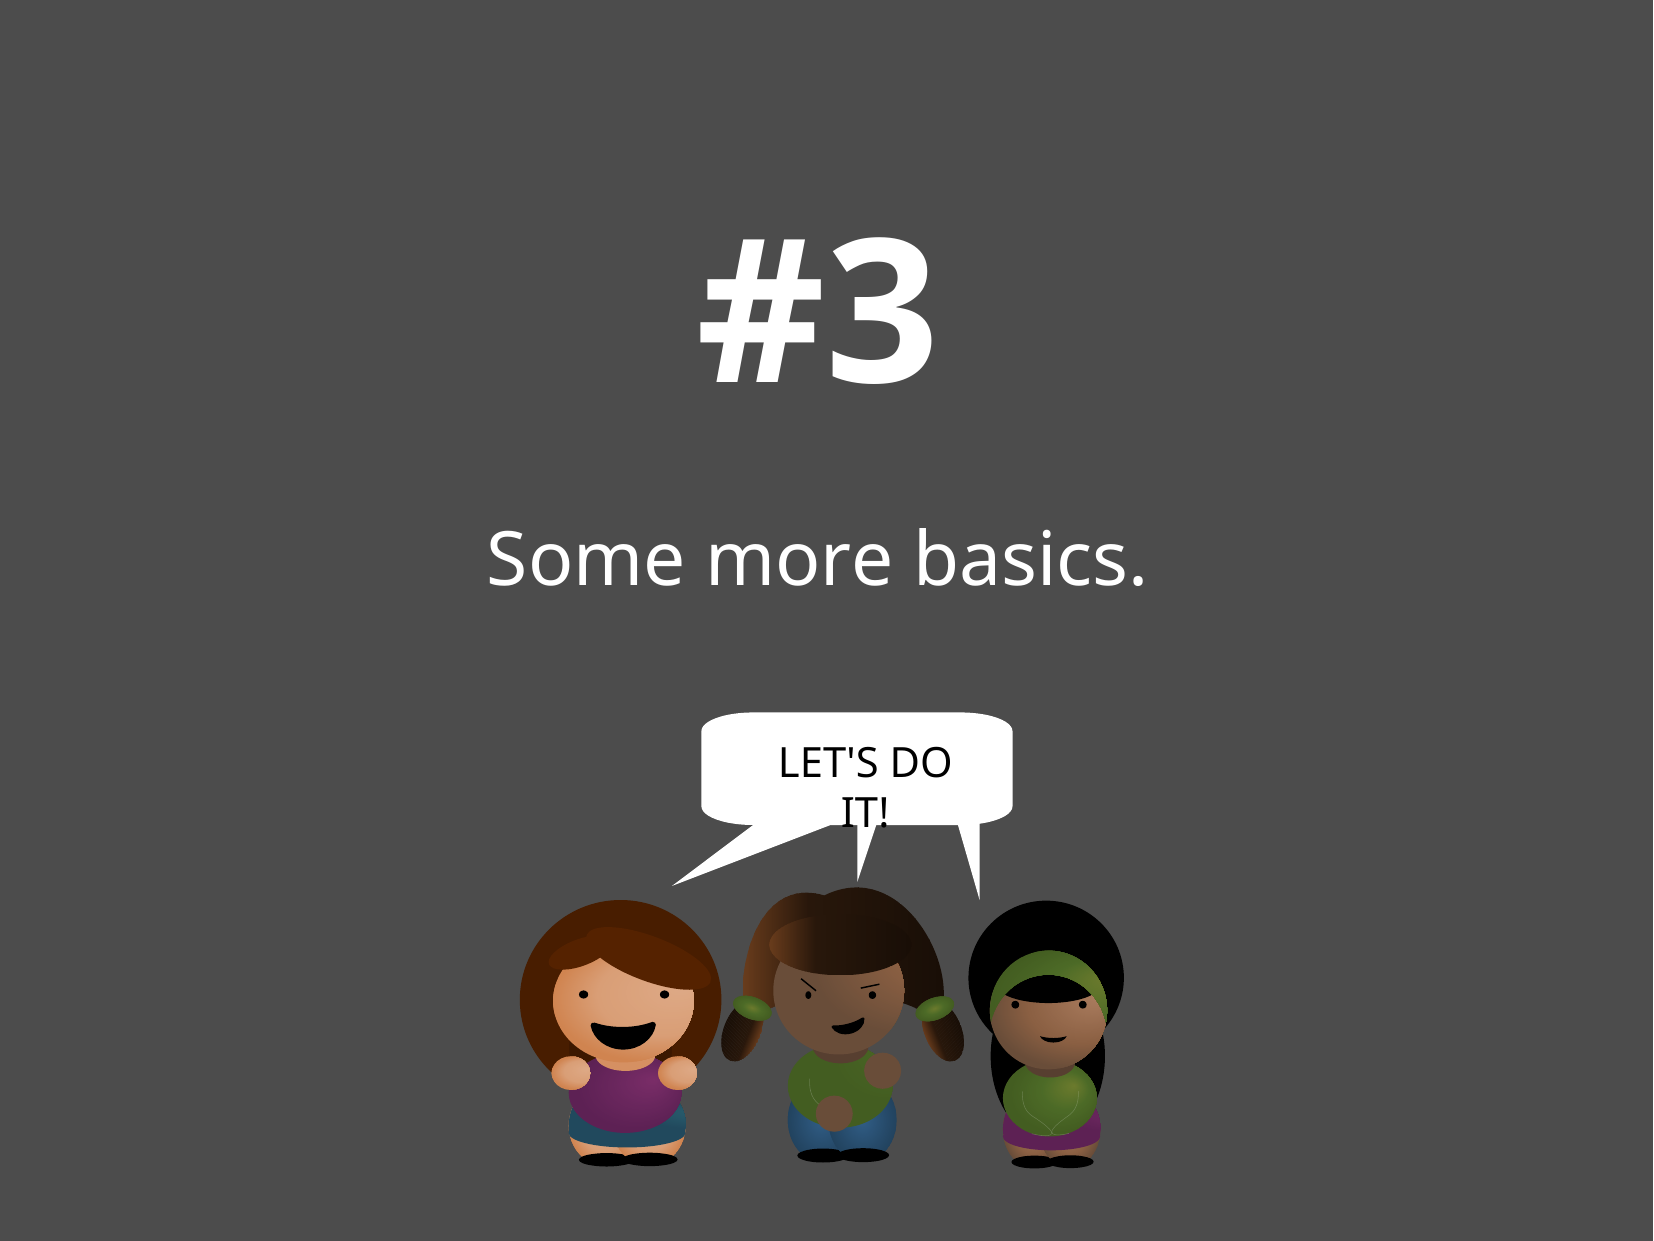

# #3 Some more basics.
LET'S DO IT!